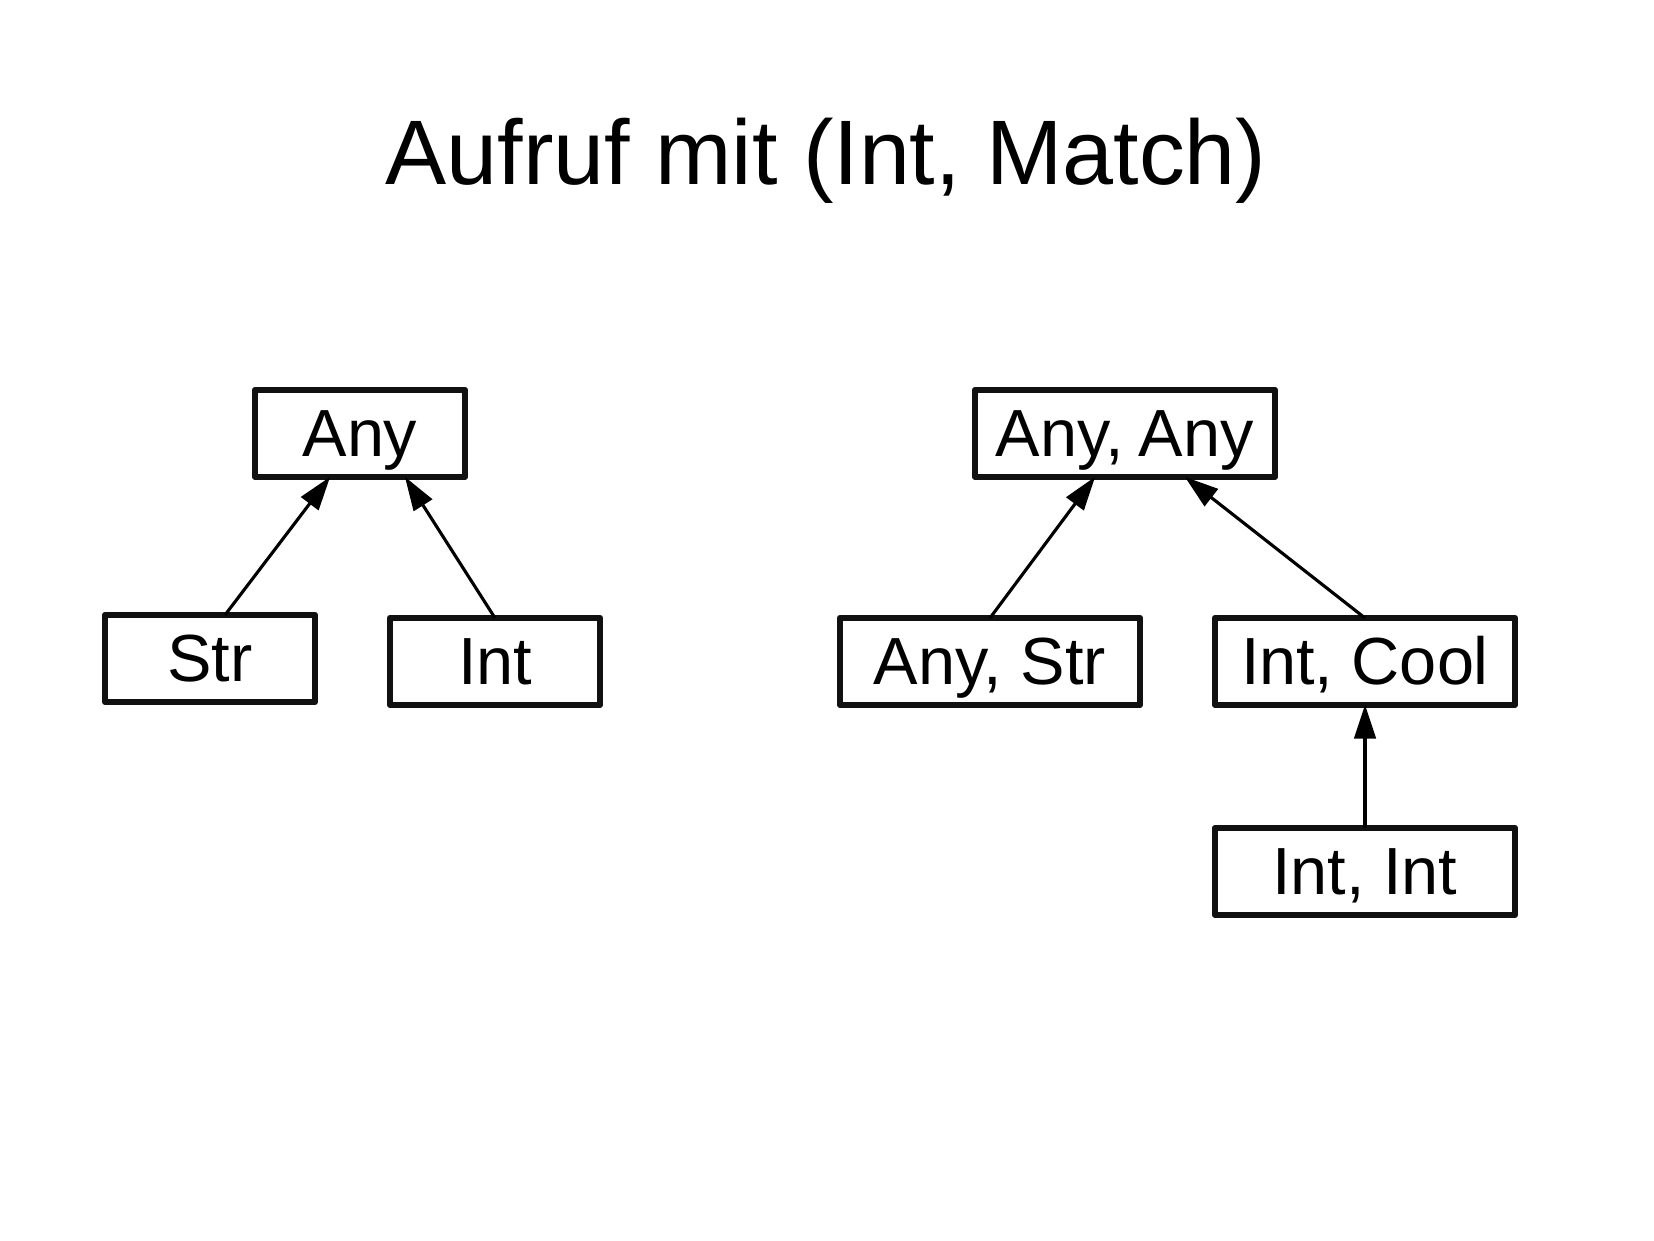

# Aufruf mit (Int, Match)
Any
Any, Any
Str
Int
Any, Str
Int, Cool
Int, Int